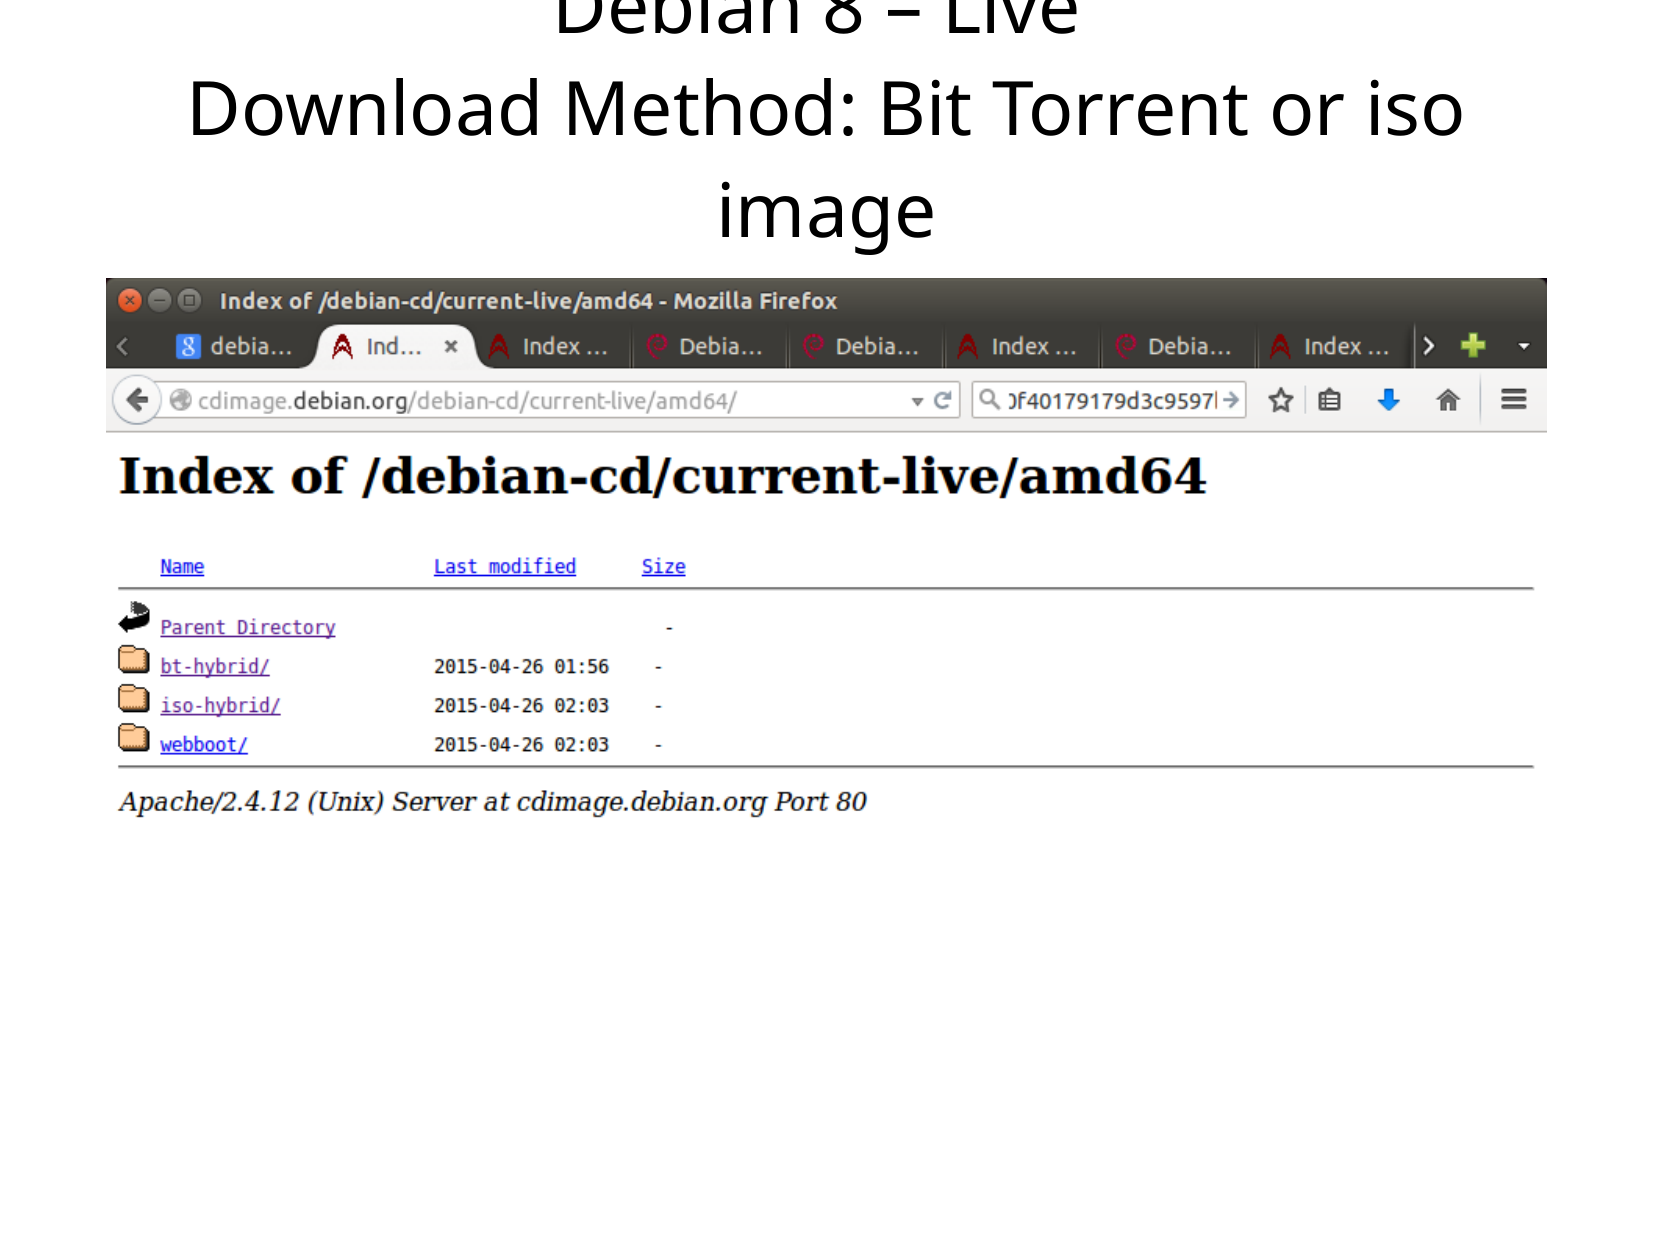

# Debian 8 – Live Download Method: Bit Torrent or iso image